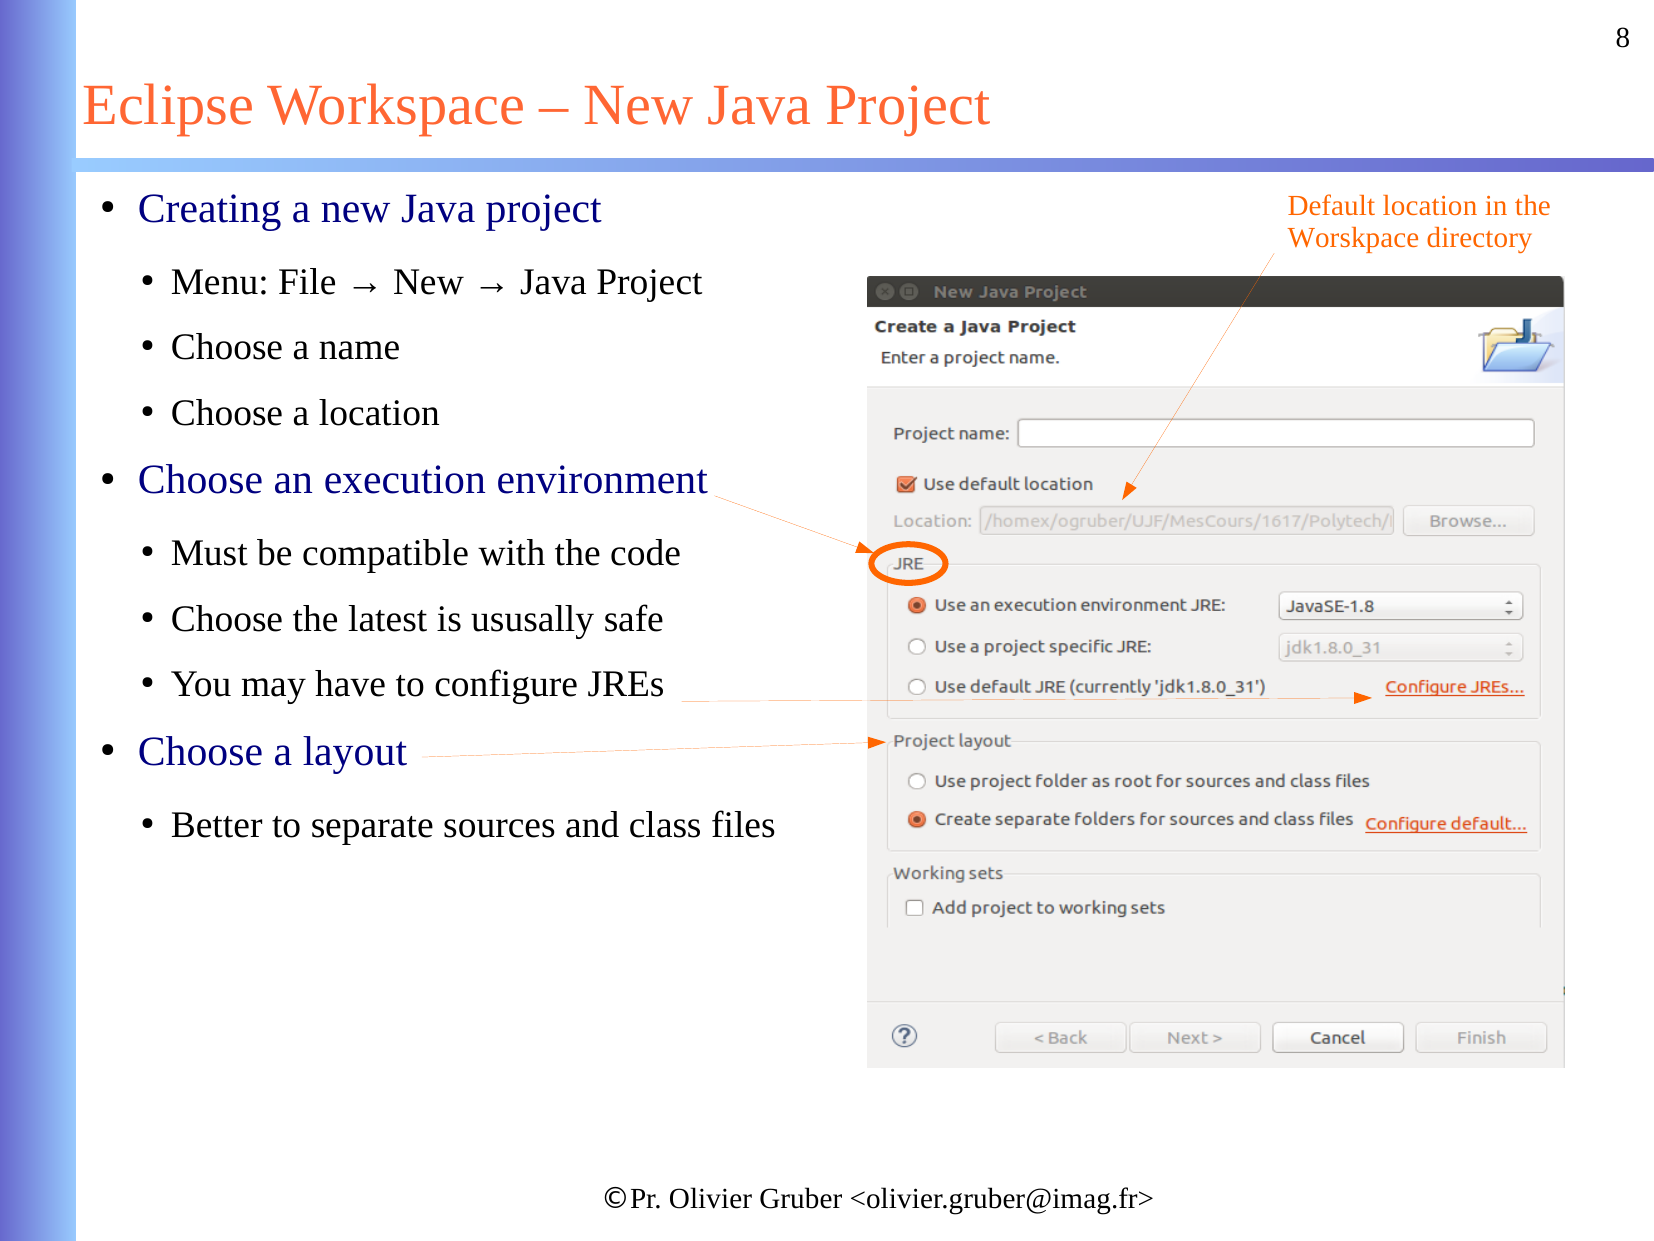

8
# Eclipse Workspace – New Java Project
Creating a new Java project
Menu: File → New → Java Project
Choose a name
Choose a location
Choose an execution environment
Must be compatible with the code
Choose the latest is ususally safe
You may have to configure JREs
Choose a layout
Better to separate sources and class files
Default location in the
Worskpace directory